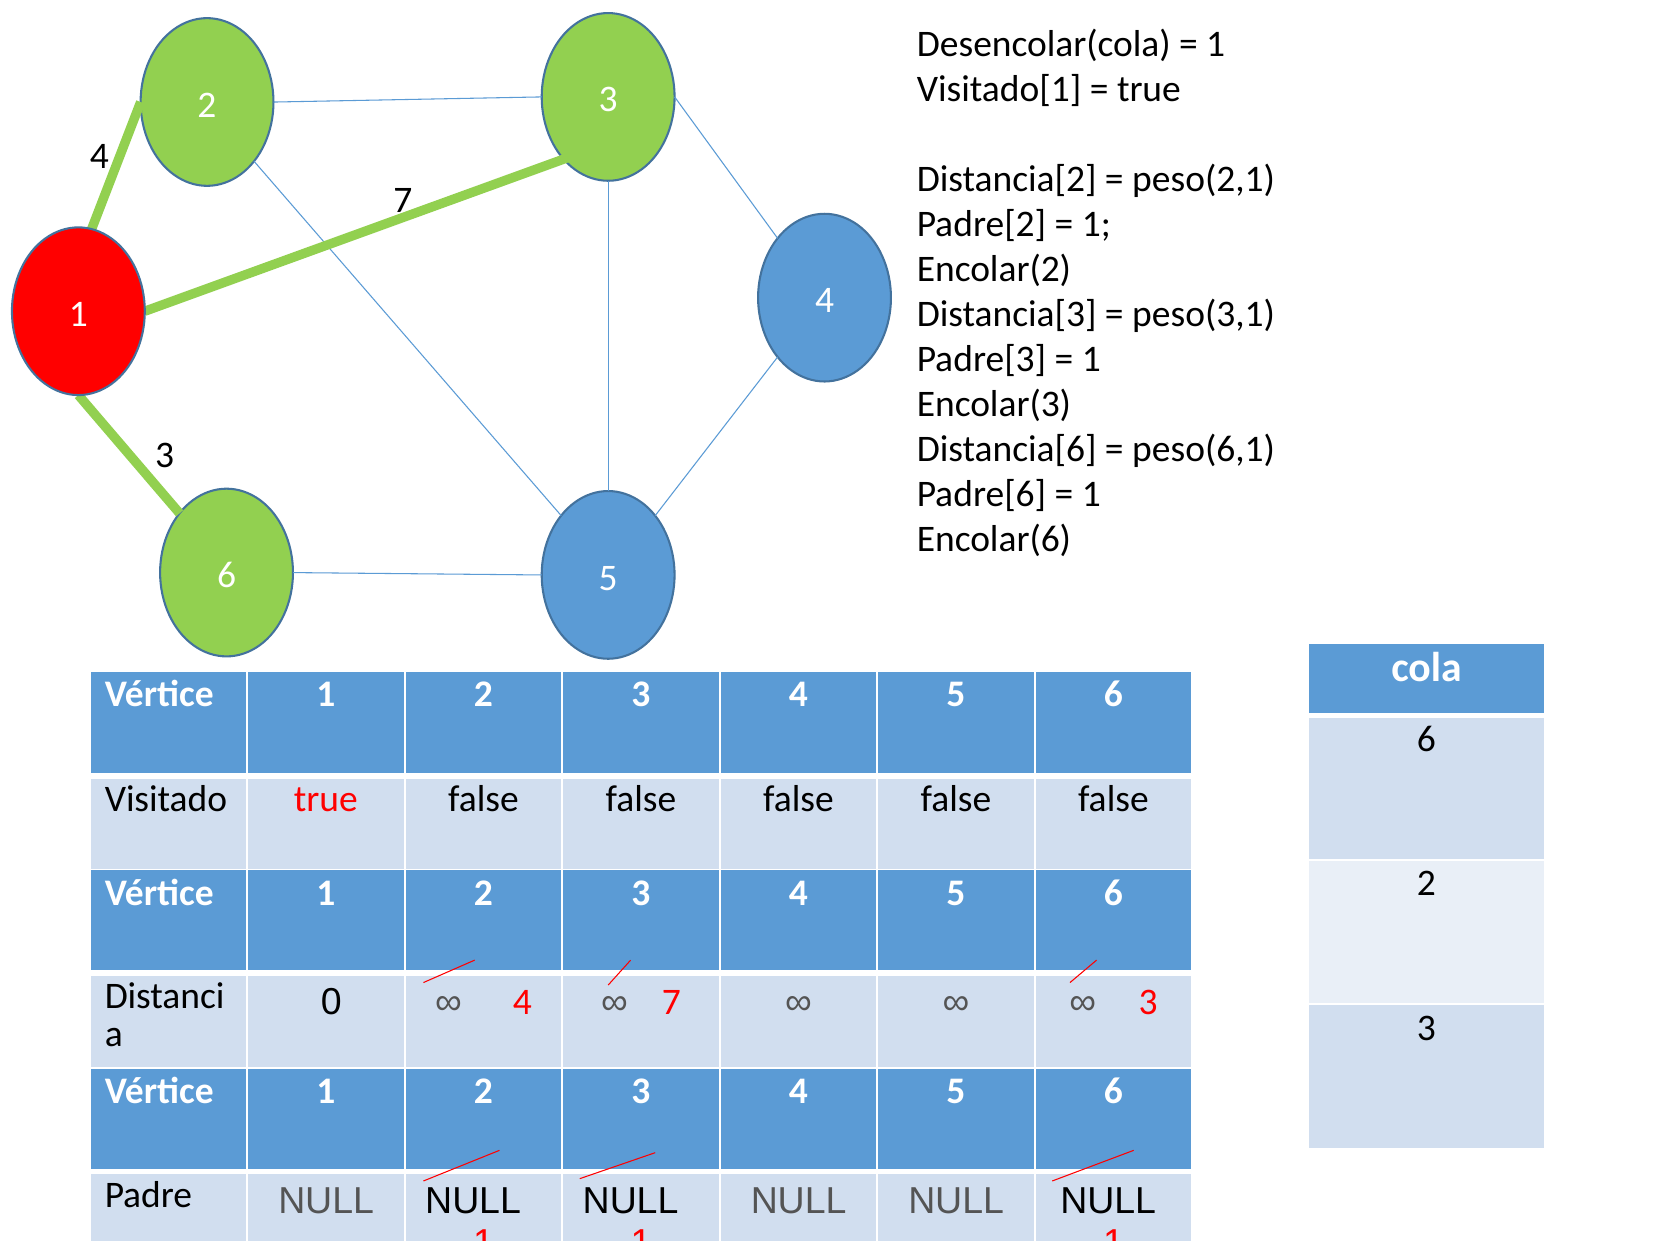

Desencolar(cola) = 1
Visitado[1] = true
Distancia[2] = peso(2,1)
Padre[2] = 1;
Encolar(2)
Distancia[3] = peso(3,1)
Padre[3] = 1
Encolar(3)
Distancia[6] = peso(6,1)
Padre[6] = 1
Encolar(6)
3
2
4
7
4
1
3
6
5
| cola |
| --- |
| 6 |
| 2 |
| 3 |
| Vértice | 1 | 2 | 3 | 4 | 5 | 6 |
| --- | --- | --- | --- | --- | --- | --- |
| Visitado | true | false | false | false | false | false |
| Vértice | 1 | 2 | 3 | 4 | 5 | 6 |
| --- | --- | --- | --- | --- | --- | --- |
| Distancia | 0 | ∞ 4 | ∞ 7 | ∞ | ∞ | ∞ 3 |
| Vértice | 1 | 2 | 3 | 4 | 5 | 6 |
| --- | --- | --- | --- | --- | --- | --- |
| Padre | NULL | NULL 1 | NULL 1 | NULL | NULL | NULL 1 |